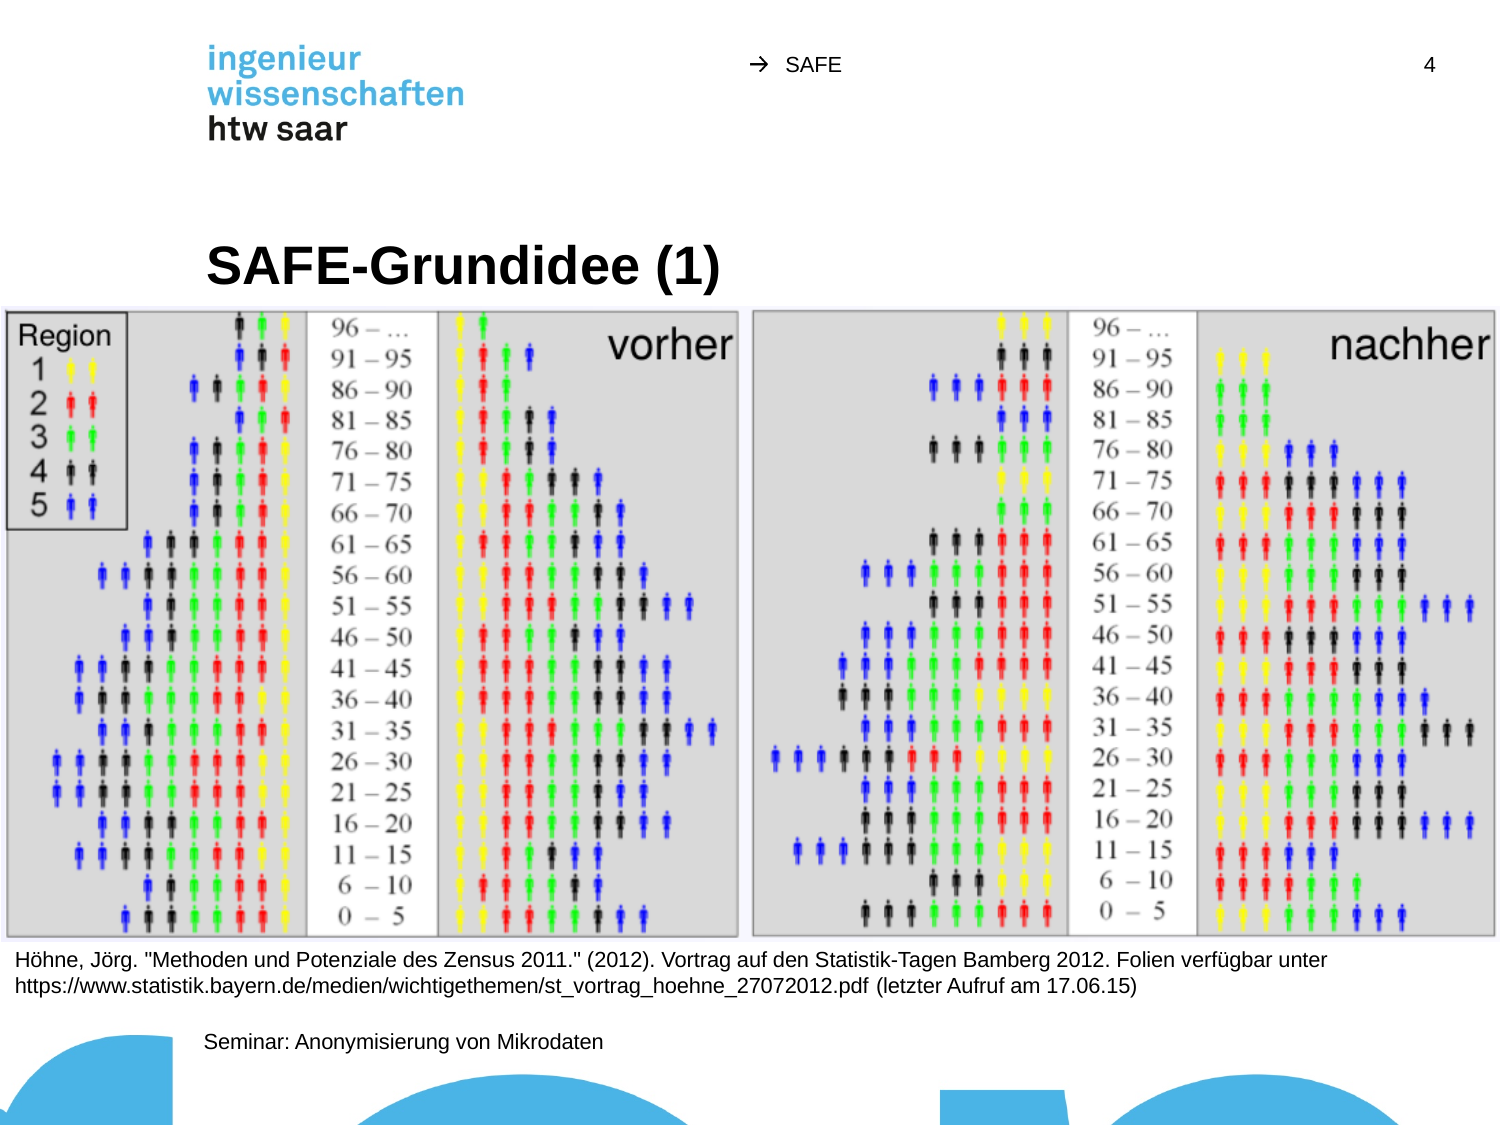

SAFE
SAFE-Grundidee (1)
Höhne, Jörg. "Methoden und Potenziale des Zensus 2011." (2012). Vortrag auf den Statistik-Tagen Bamberg 2012. Folien verfügbar unter
https://www.statistik.bayern.de/medien/wichtigethemen/st_vortrag_hoehne_27072012.pdf (letzter Aufruf am 17.06.15)
Seminar: Anonymisierung von Mikrodaten